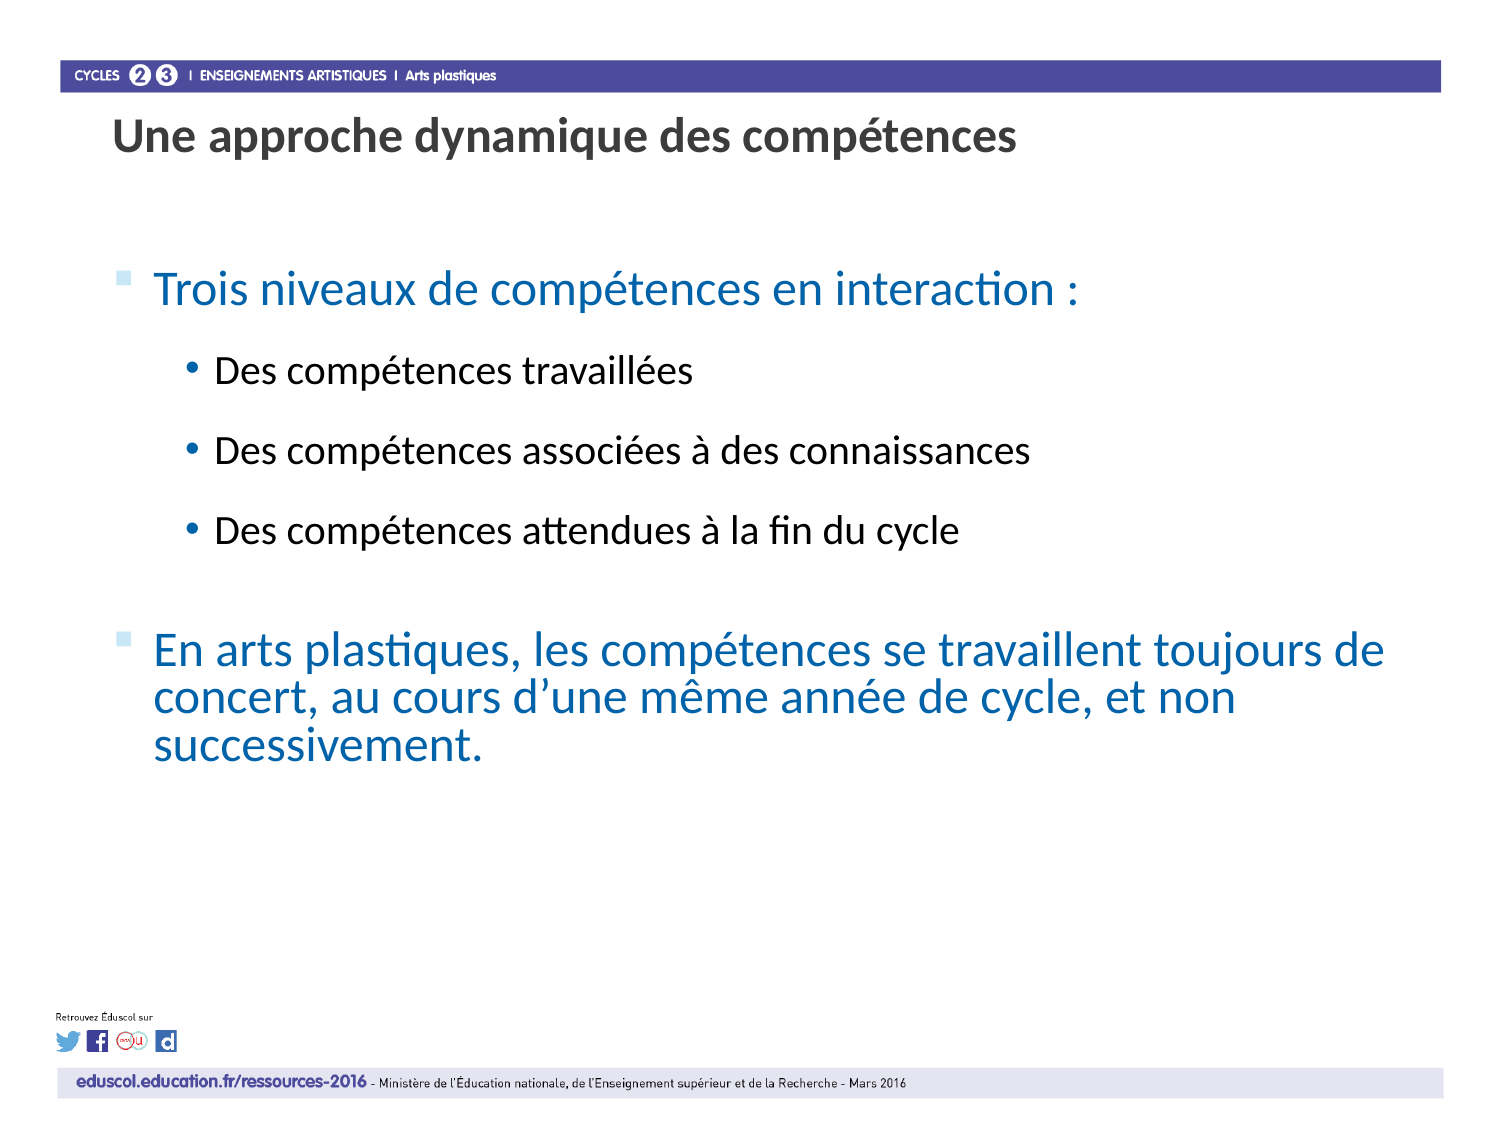

# Une approche dynamique des compétences
Trois niveaux de compétences en interaction :
Des compétences travaillées
Des compétences associées à des connaissances
Des compétences attendues à la fin du cycle
En arts plastiques, les compétences se travaillent toujours de concert, au cours d’une même année de cycle, et non successivement.
Arts plastiques présentation